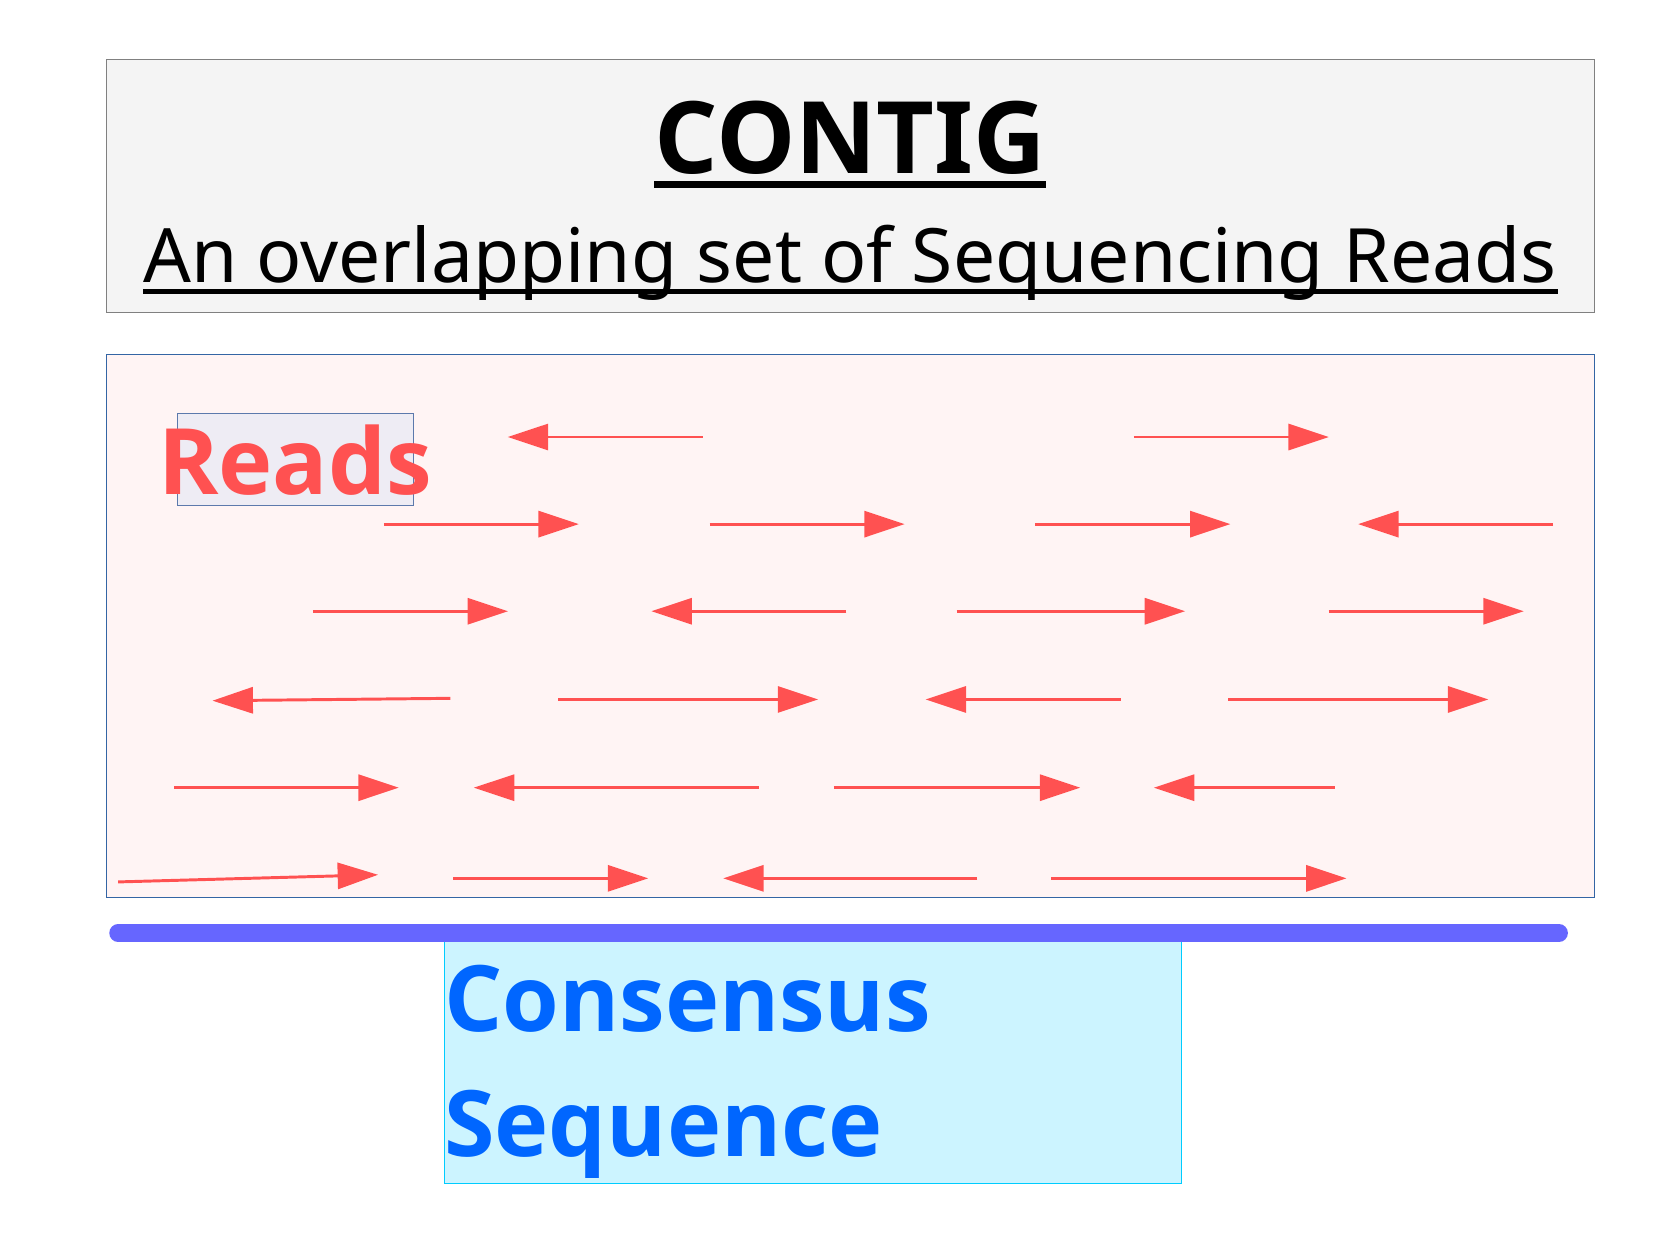

CONTIG
An overlapping set of Sequencing Reads
Reads
Consensus Sequence